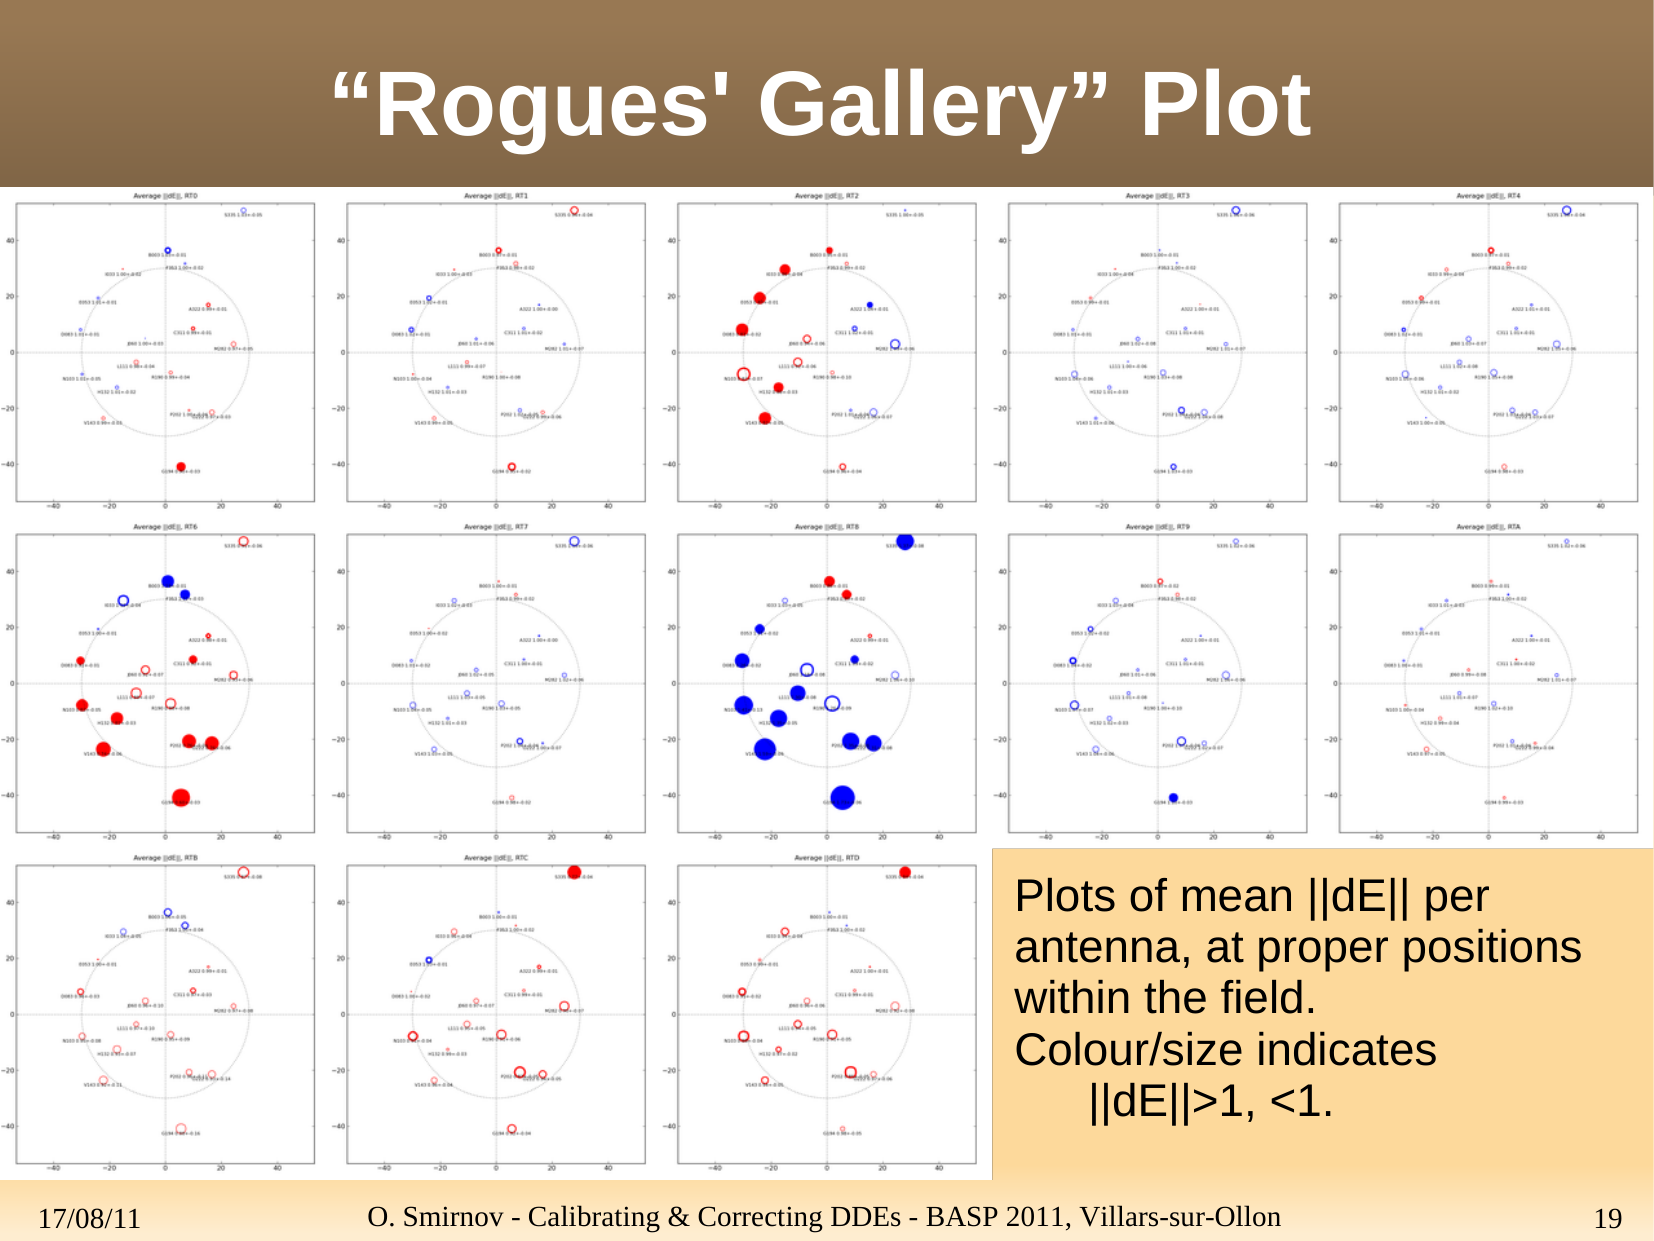

# “Rogues' Gallery” Plot
Plots of mean ||dE|| per antenna, at proper positions within the field.
Colour/size indicates
	||dE||>1, <1.
O. Smirnov - Calibrating & Correcting DDEs - BASP 2011, Villars-sur-Ollon
17/08/11
19